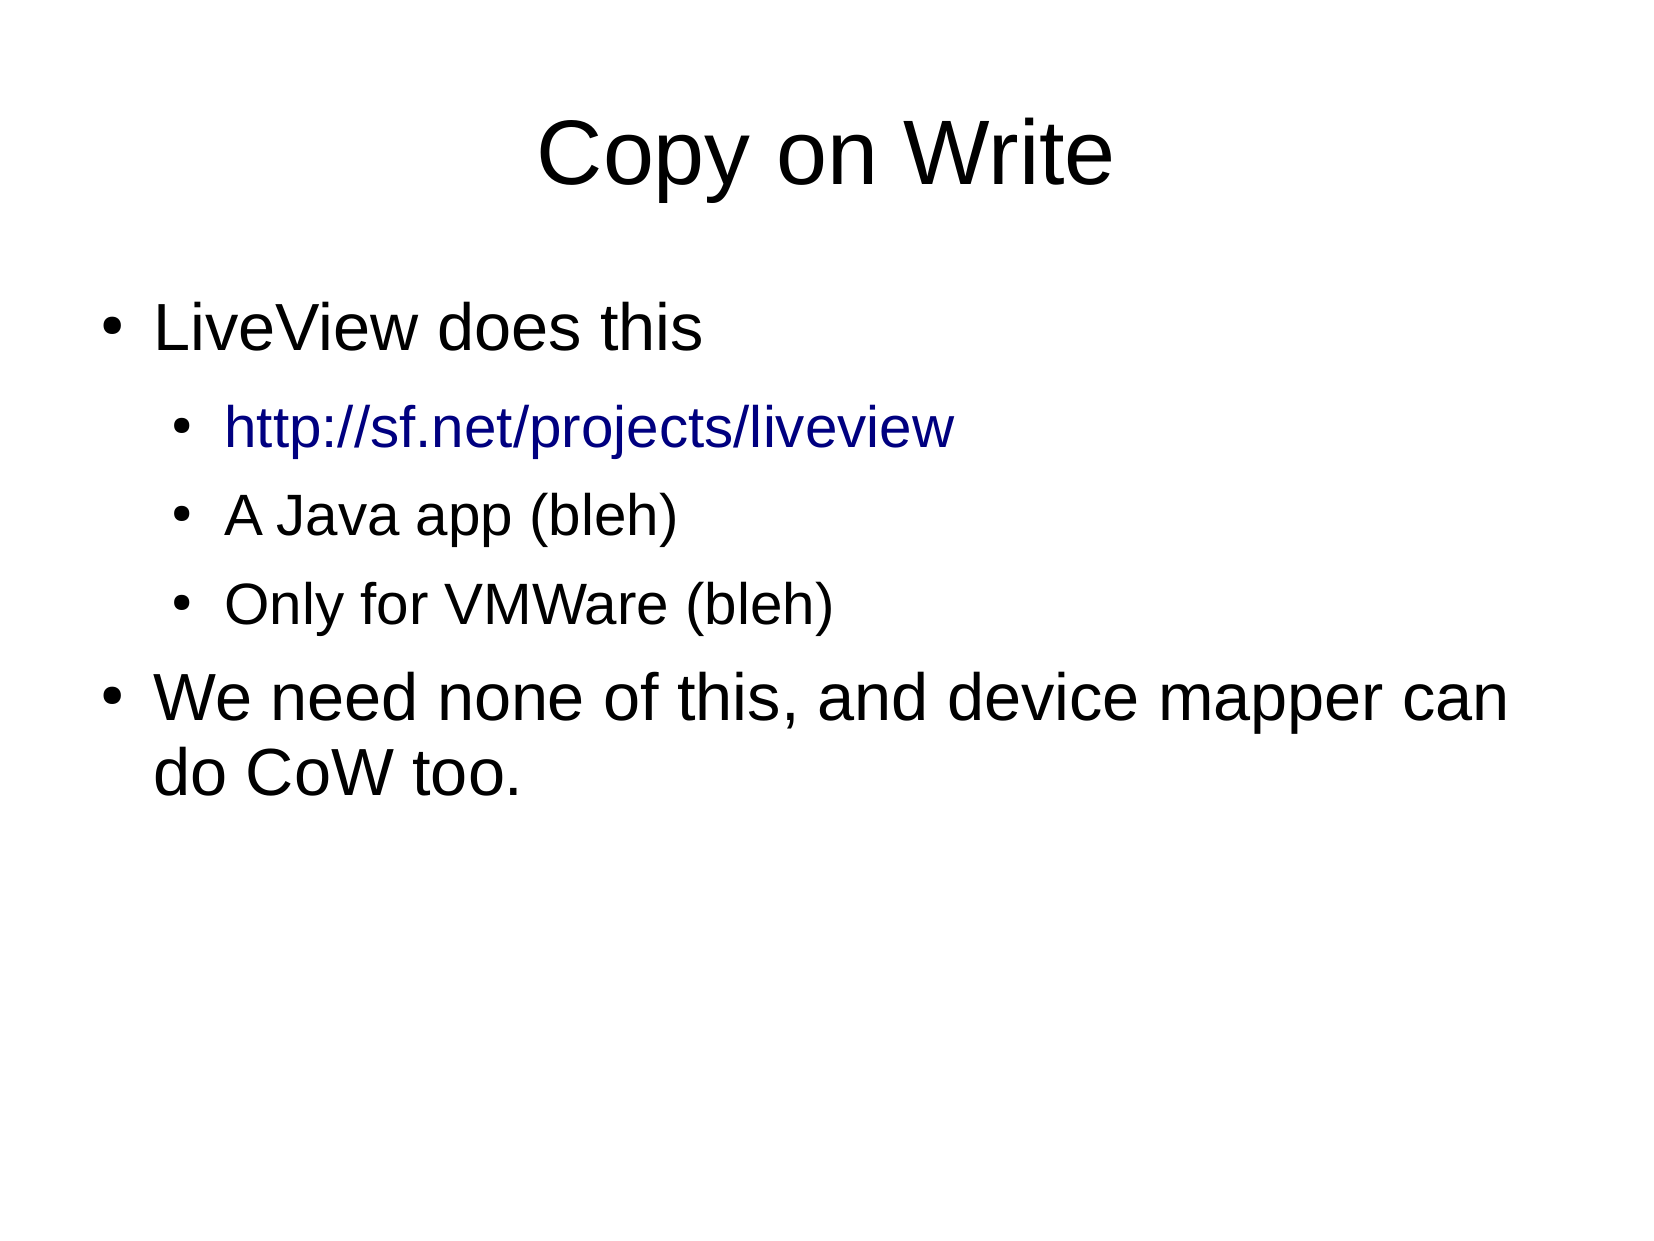

# Copy on Write
LiveView does this
http://sf.net/projects/liveview
A Java app (bleh)
Only for VMWare (bleh)
We need none of this, and device mapper can do CoW too.